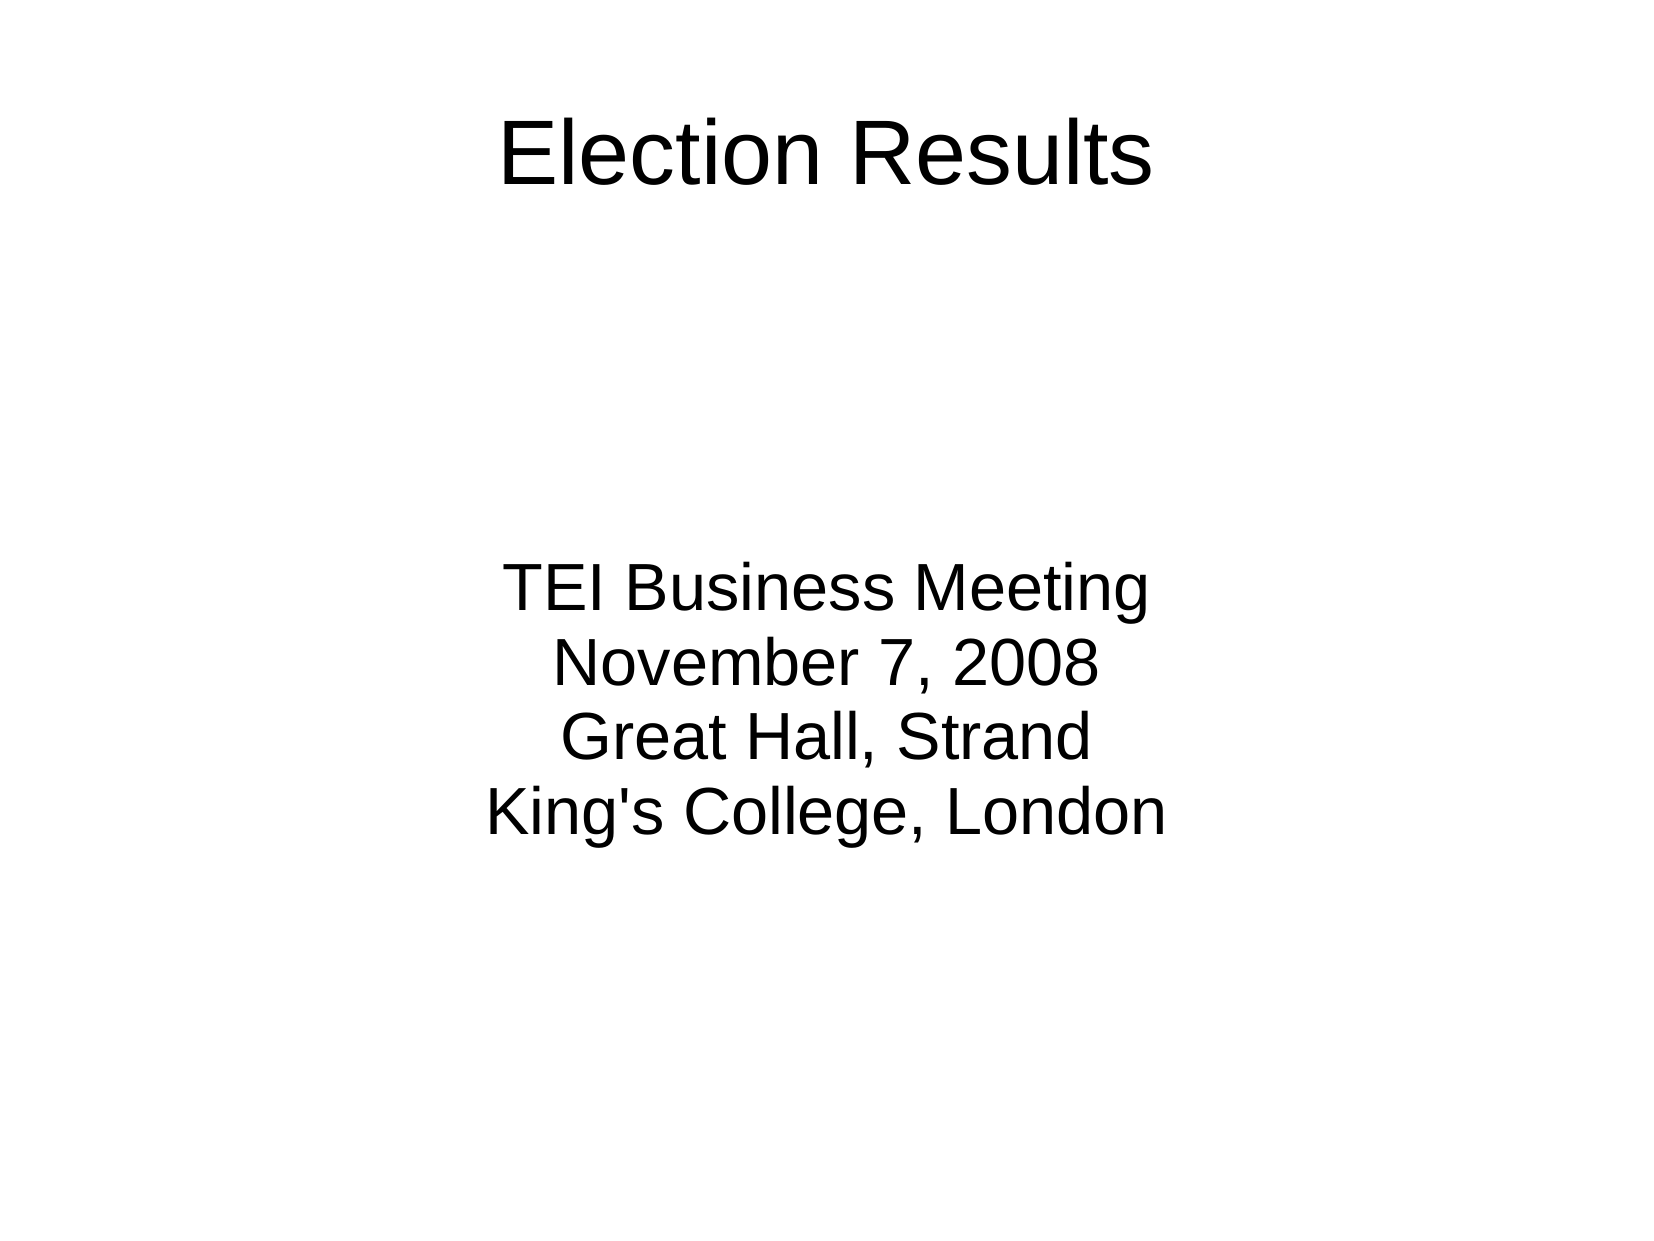

# Election Results
TEI Business Meeting
November 7, 2008
Great Hall, Strand
King's College, London